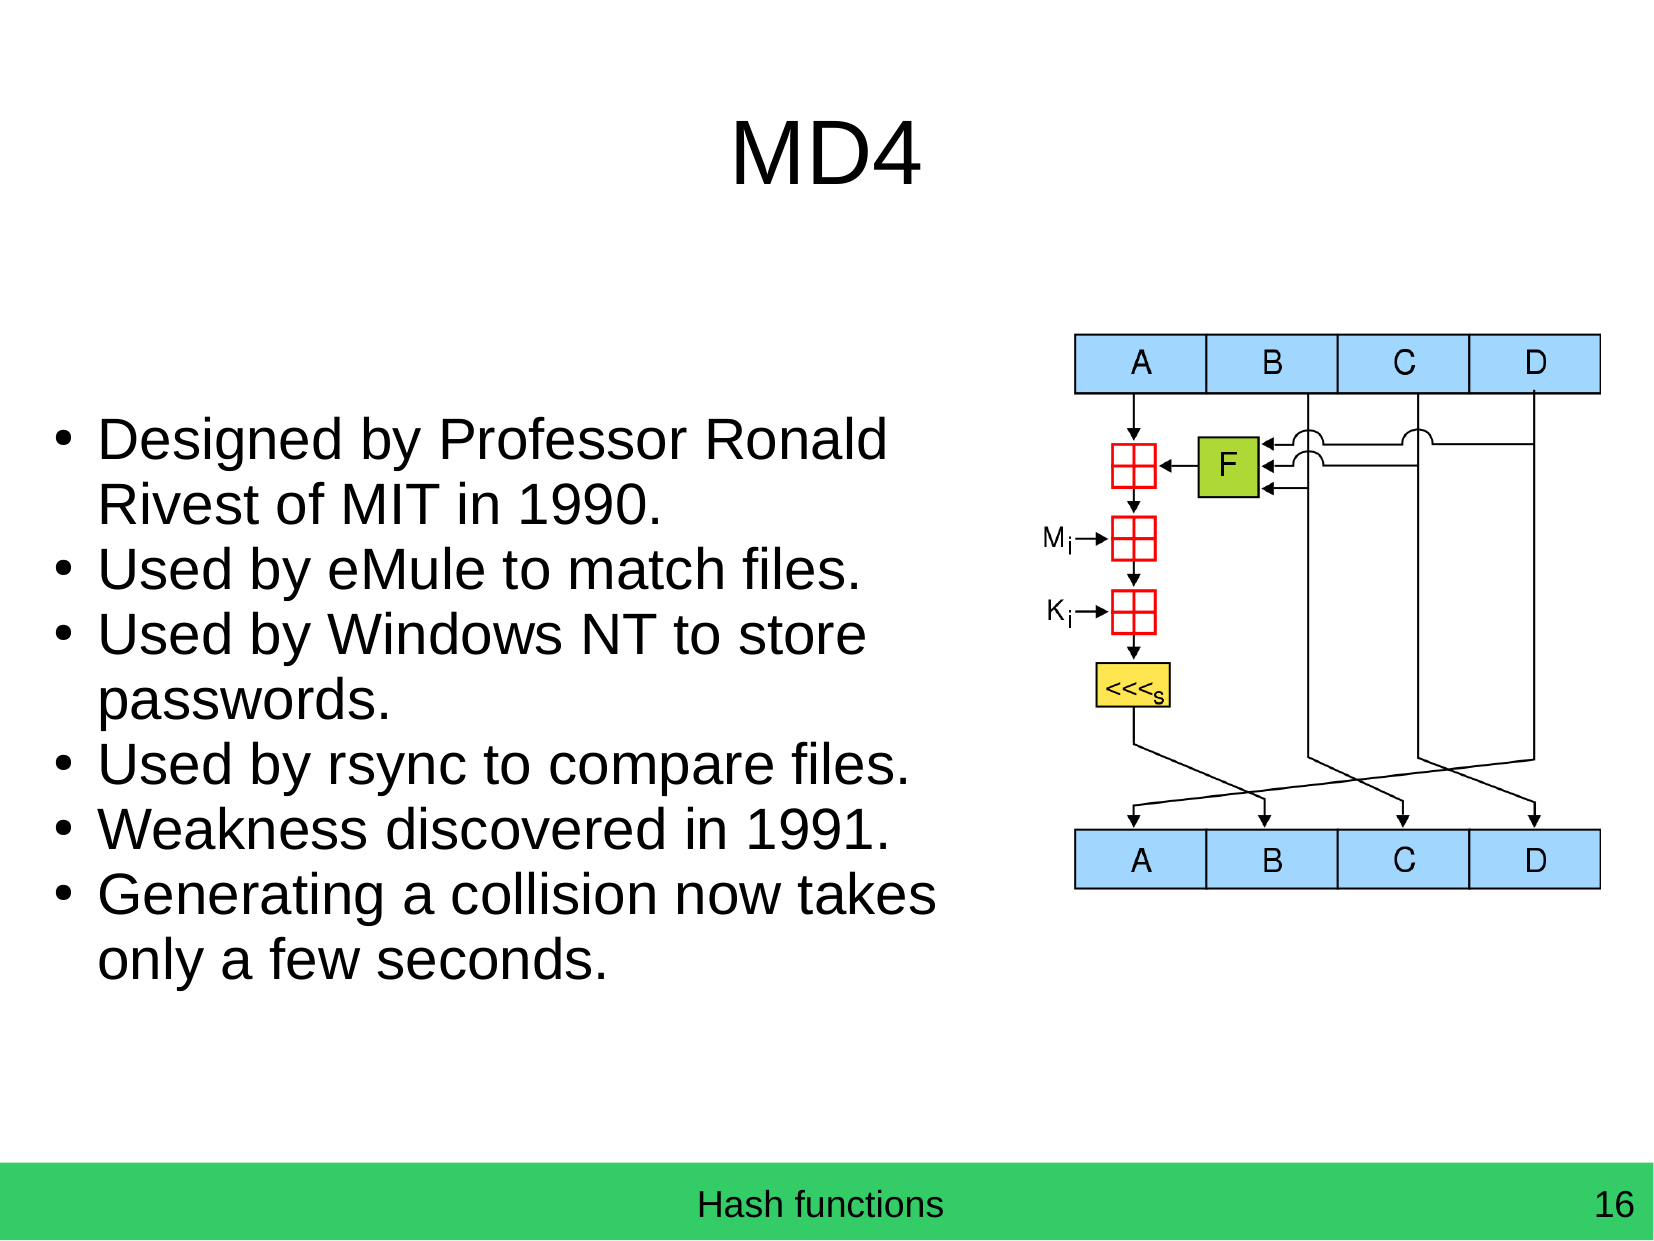

# MD4
Designed by Professor Ronald Rivest of MIT in 1990.
Used by eMule to match files.
Used by Windows NT to store passwords.
Used by rsync to compare files.
Weakness discovered in 1991.
Generating a collision now takes only a few seconds.